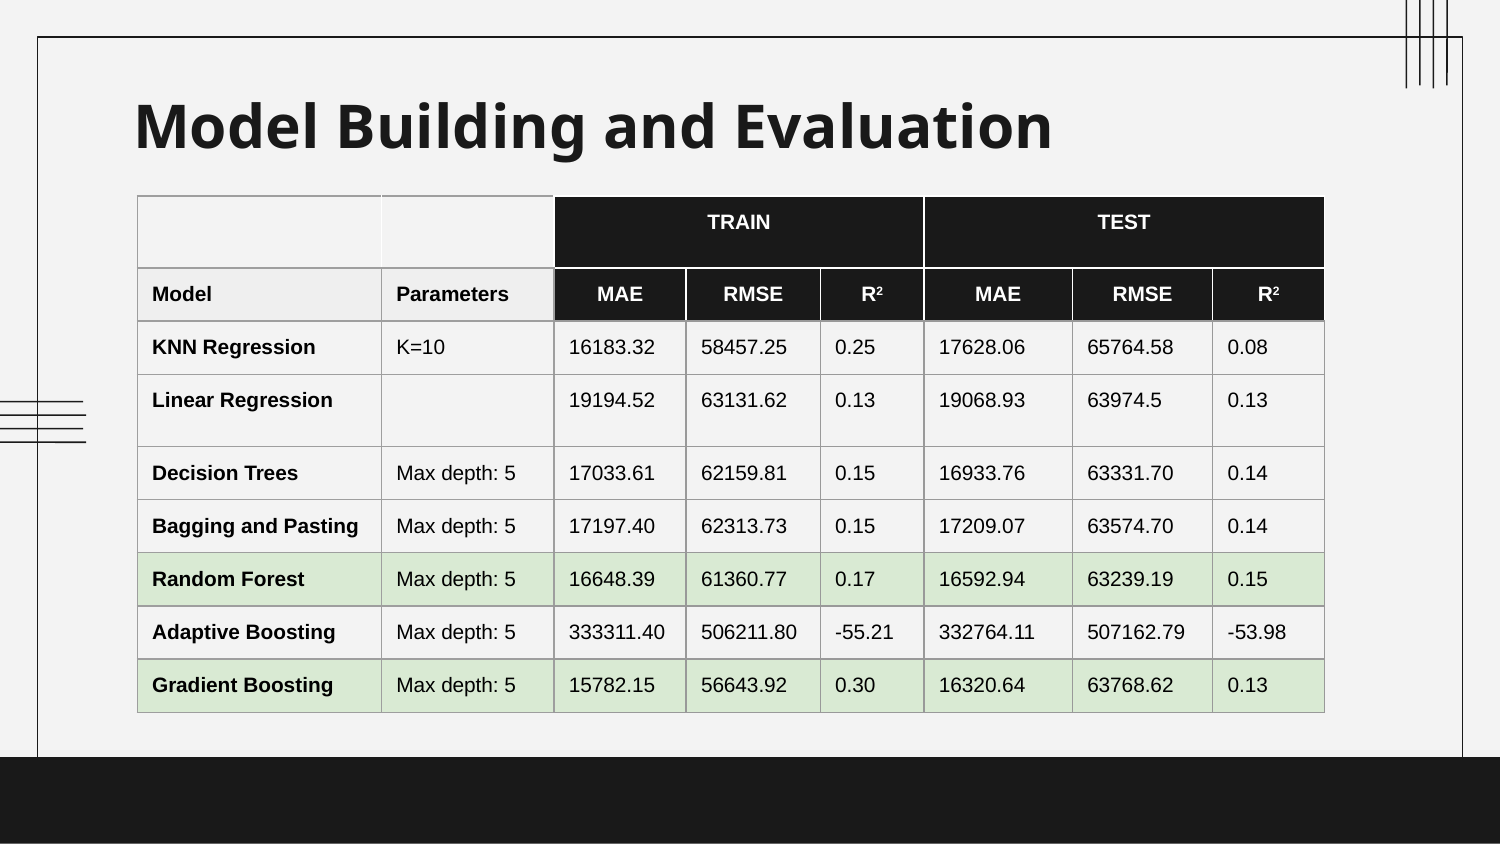

# Model Building and Evaluation
| | | TRAIN | | | TEST | | |
| --- | --- | --- | --- | --- | --- | --- | --- |
| Model | Parameters | MAE | RMSE | R2 | MAE | RMSE | R2 |
| KNN Regression | K=10 | 16183.32 | 58457.25 | 0.25 | 17628.06 | 65764.58 | 0.08 |
| Linear Regression | | 19194.52 | 63131.62 | 0.13 | 19068.93 | 63974.5 | 0.13 |
| Decision Trees | Max depth: 5 | 17033.61 | 62159.81 | 0.15 | 16933.76 | 63331.70 | 0.14 |
| Bagging and Pasting | Max depth: 5 | 17197.40 | 62313.73 | 0.15 | 17209.07 | 63574.70 | 0.14 |
| Random Forest | Max depth: 5 | 16648.39 | 61360.77 | 0.17 | 16592.94 | 63239.19 | 0.15 |
| Adaptive Boosting | Max depth: 5 | 333311.40 | 506211.80 | -55.21 | 332764.11 | 507162.79 | -53.98 |
| Gradient Boosting | Max depth: 5 | 15782.15 | 56643.92 | 0.30 | 16320.64 | 63768.62 | 0.13 |